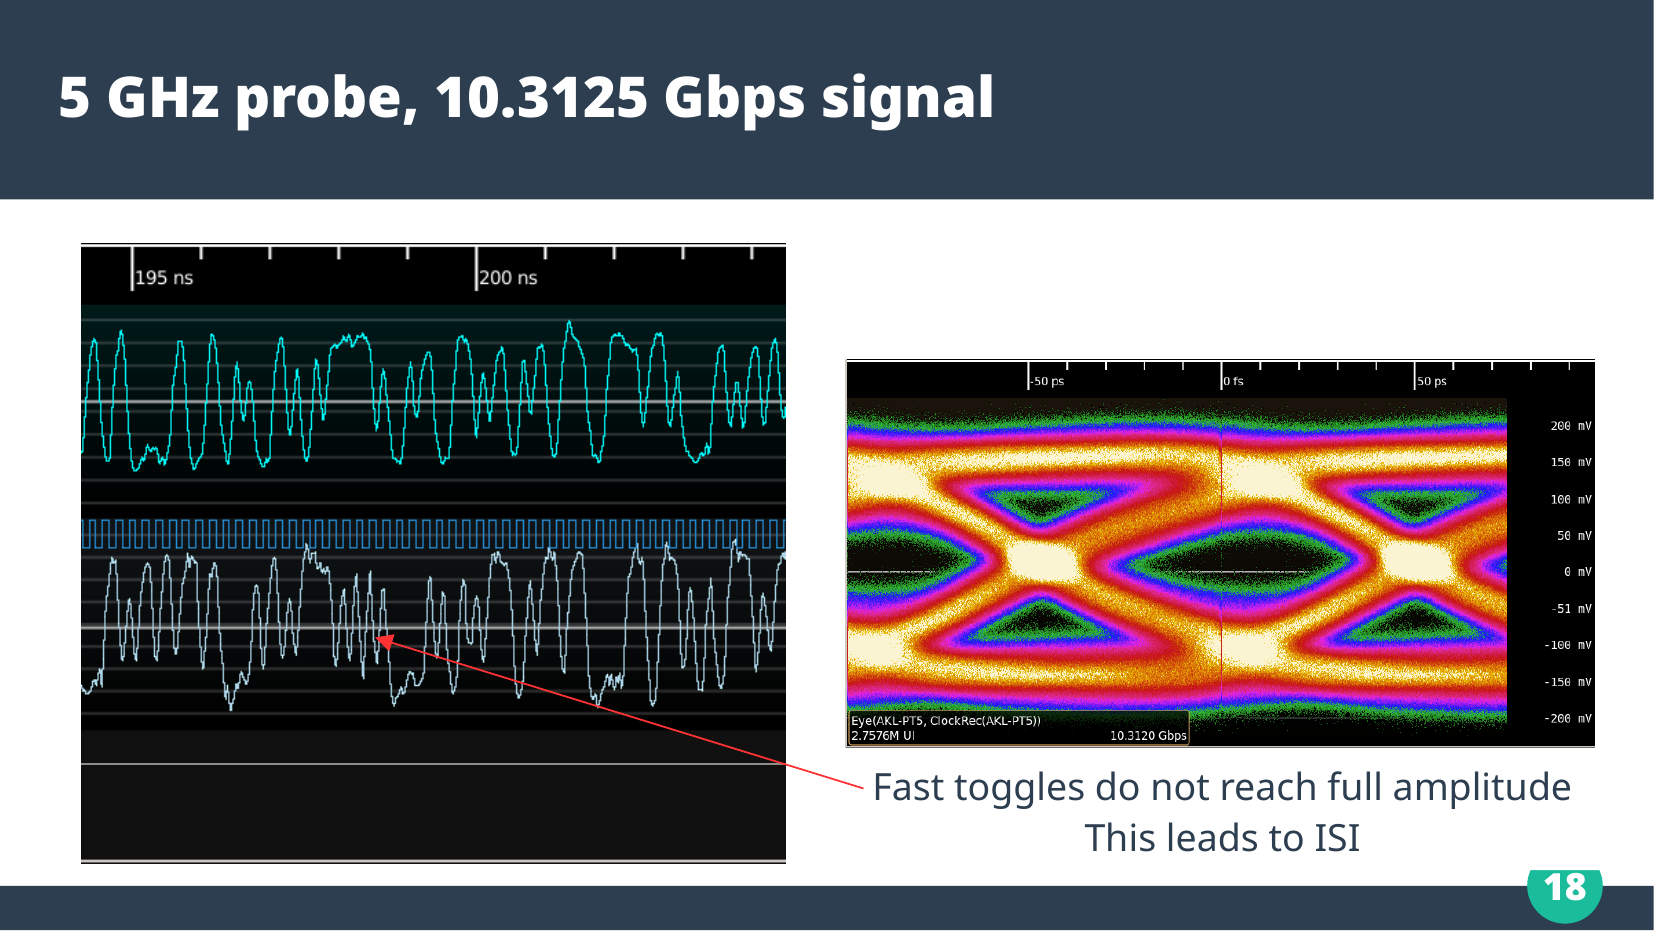

# 5 GHz probe, 10.3125 Gbps signal
Fast toggles do not reach full amplitude
This leads to ISI